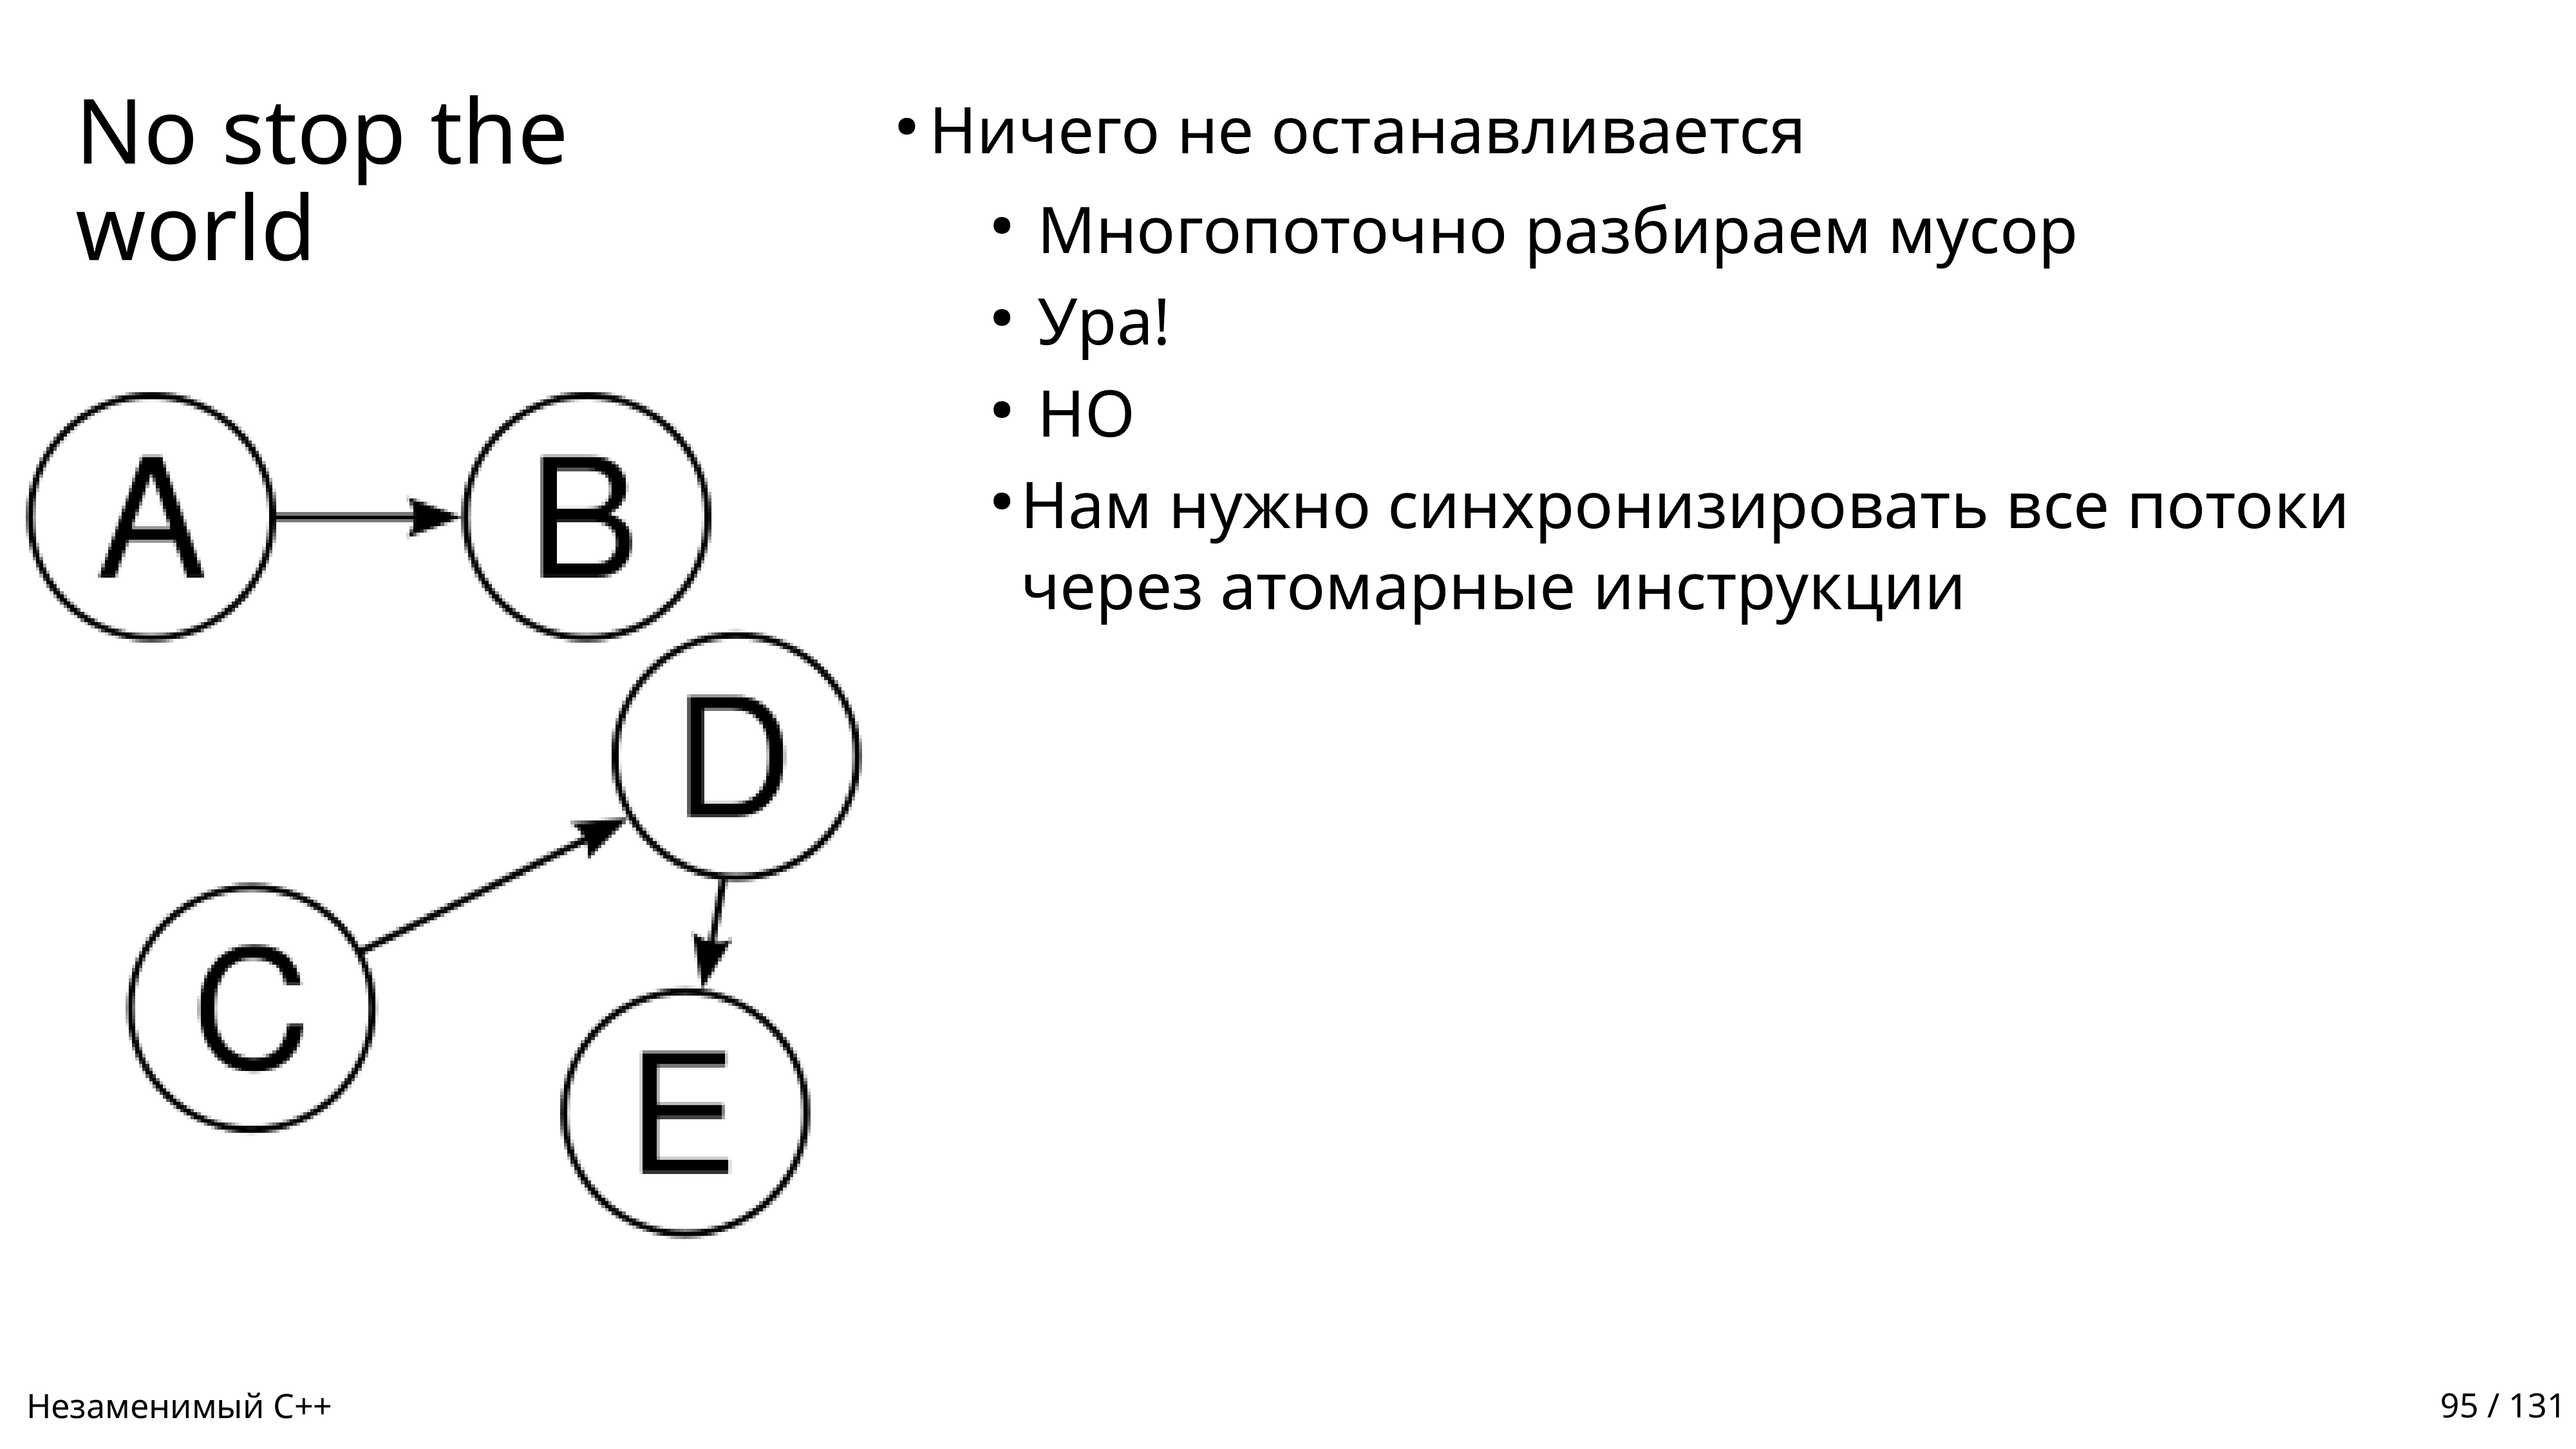

# No stop the world
Ничего не останавливается
 Многопоточно разбираем мусор
 Ура!
 НО
Нам нужно синхронизировать все потоки через атомарные инструкции
Незаменимый C++